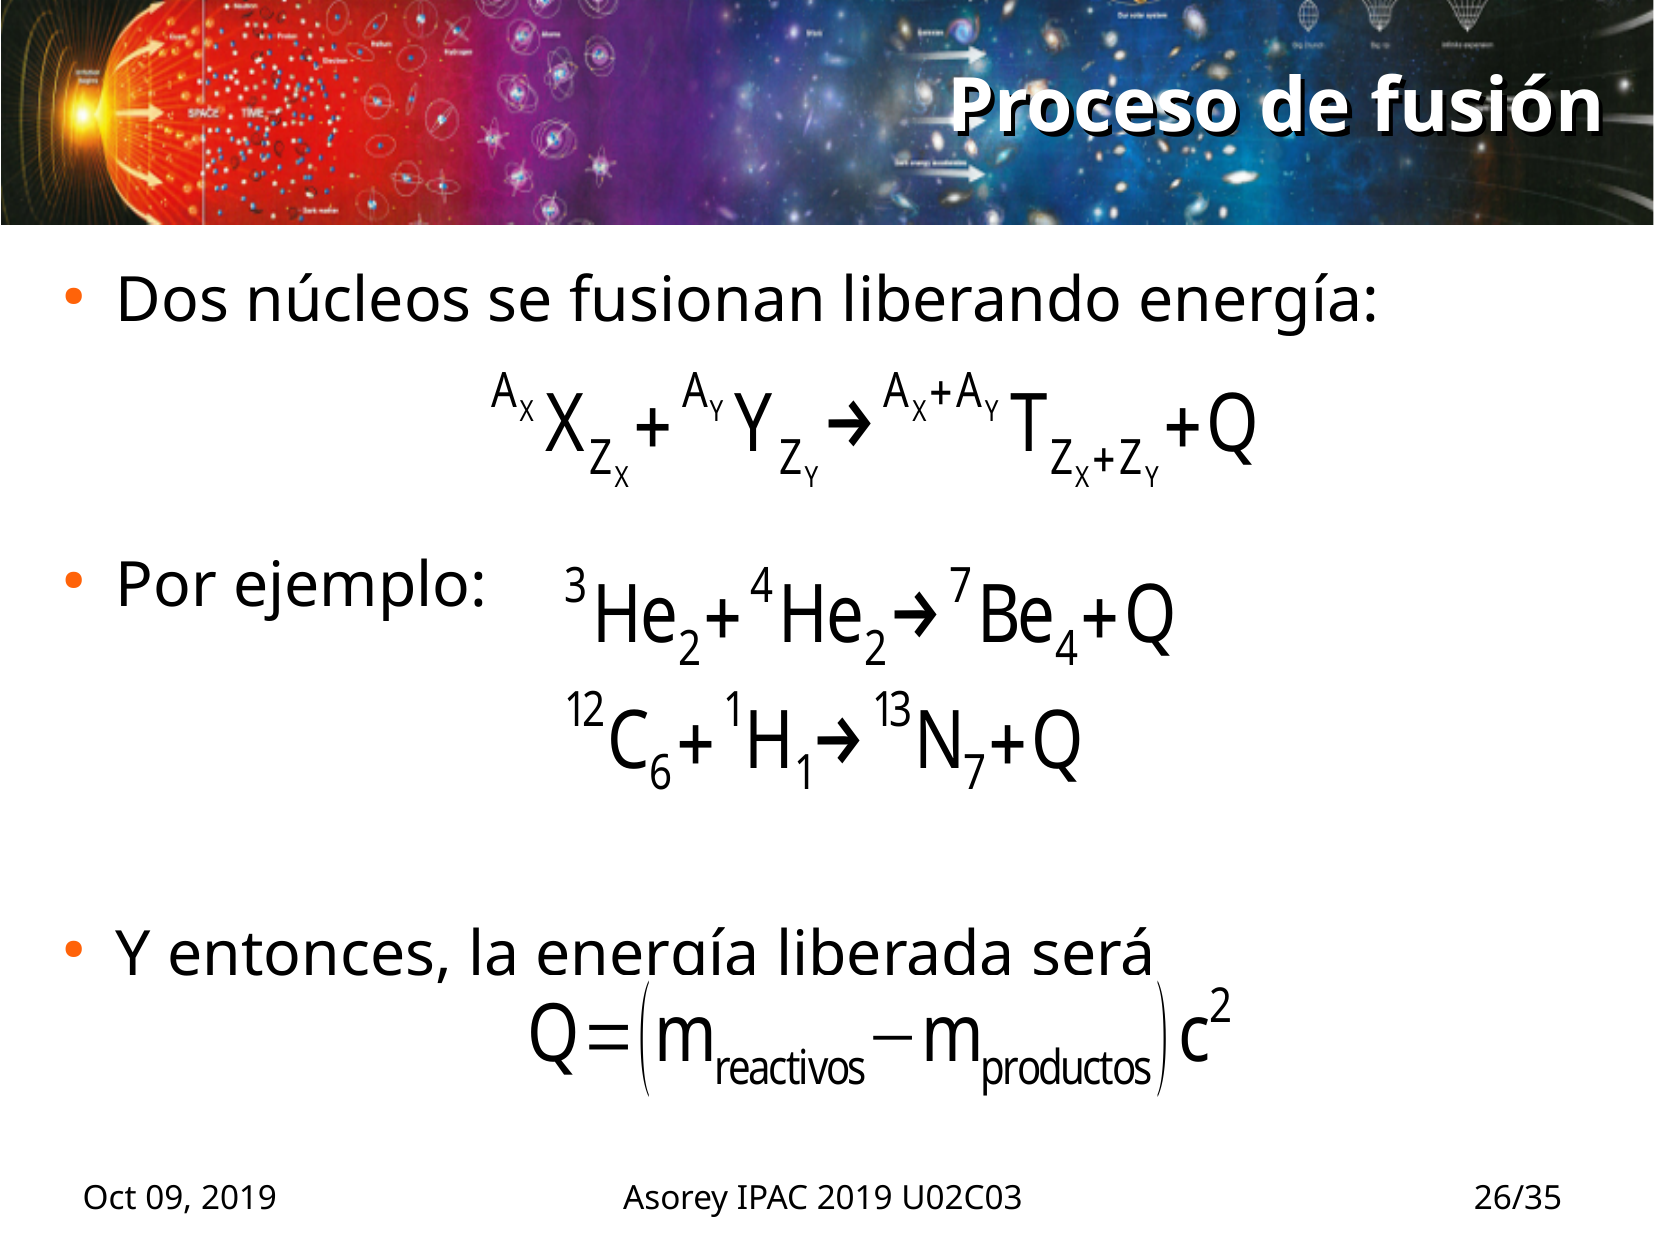

# Proceso de fusión
Dos núcleos se fusionan liberando energía:
Por ejemplo:
Y entonces, la energía liberada será
Oct 09, 2019
Asorey IPAC 2019 U02C03
26